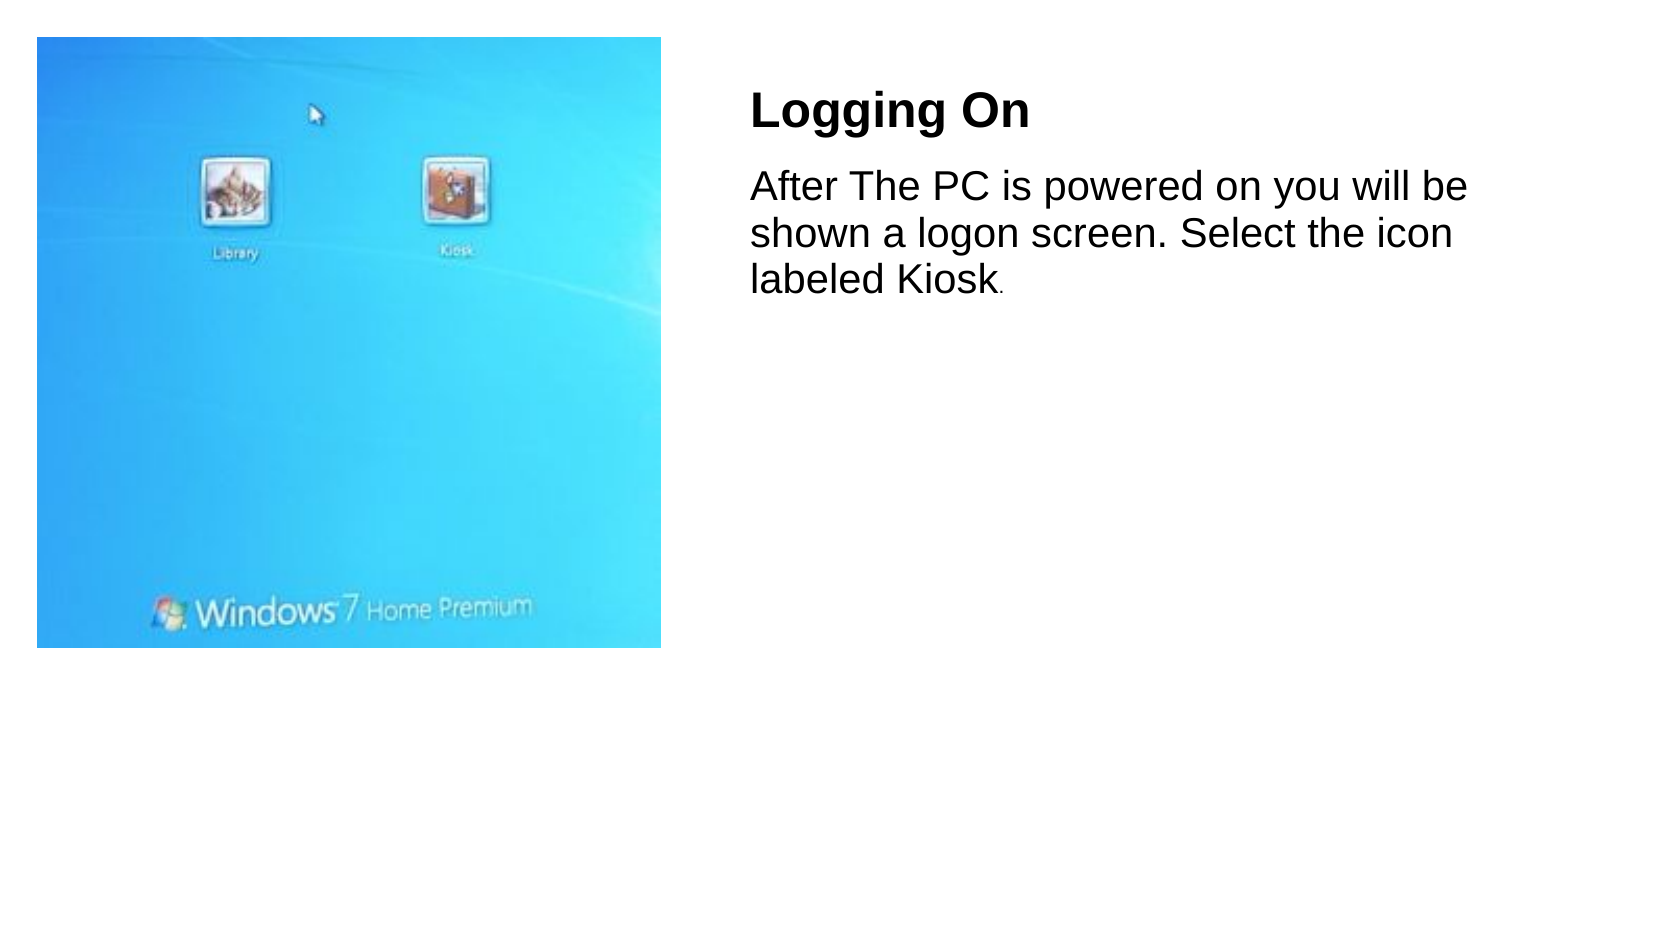

Logging On
After The PC is powered on you will be shown a logon screen. Select the icon labeled Kiosk.